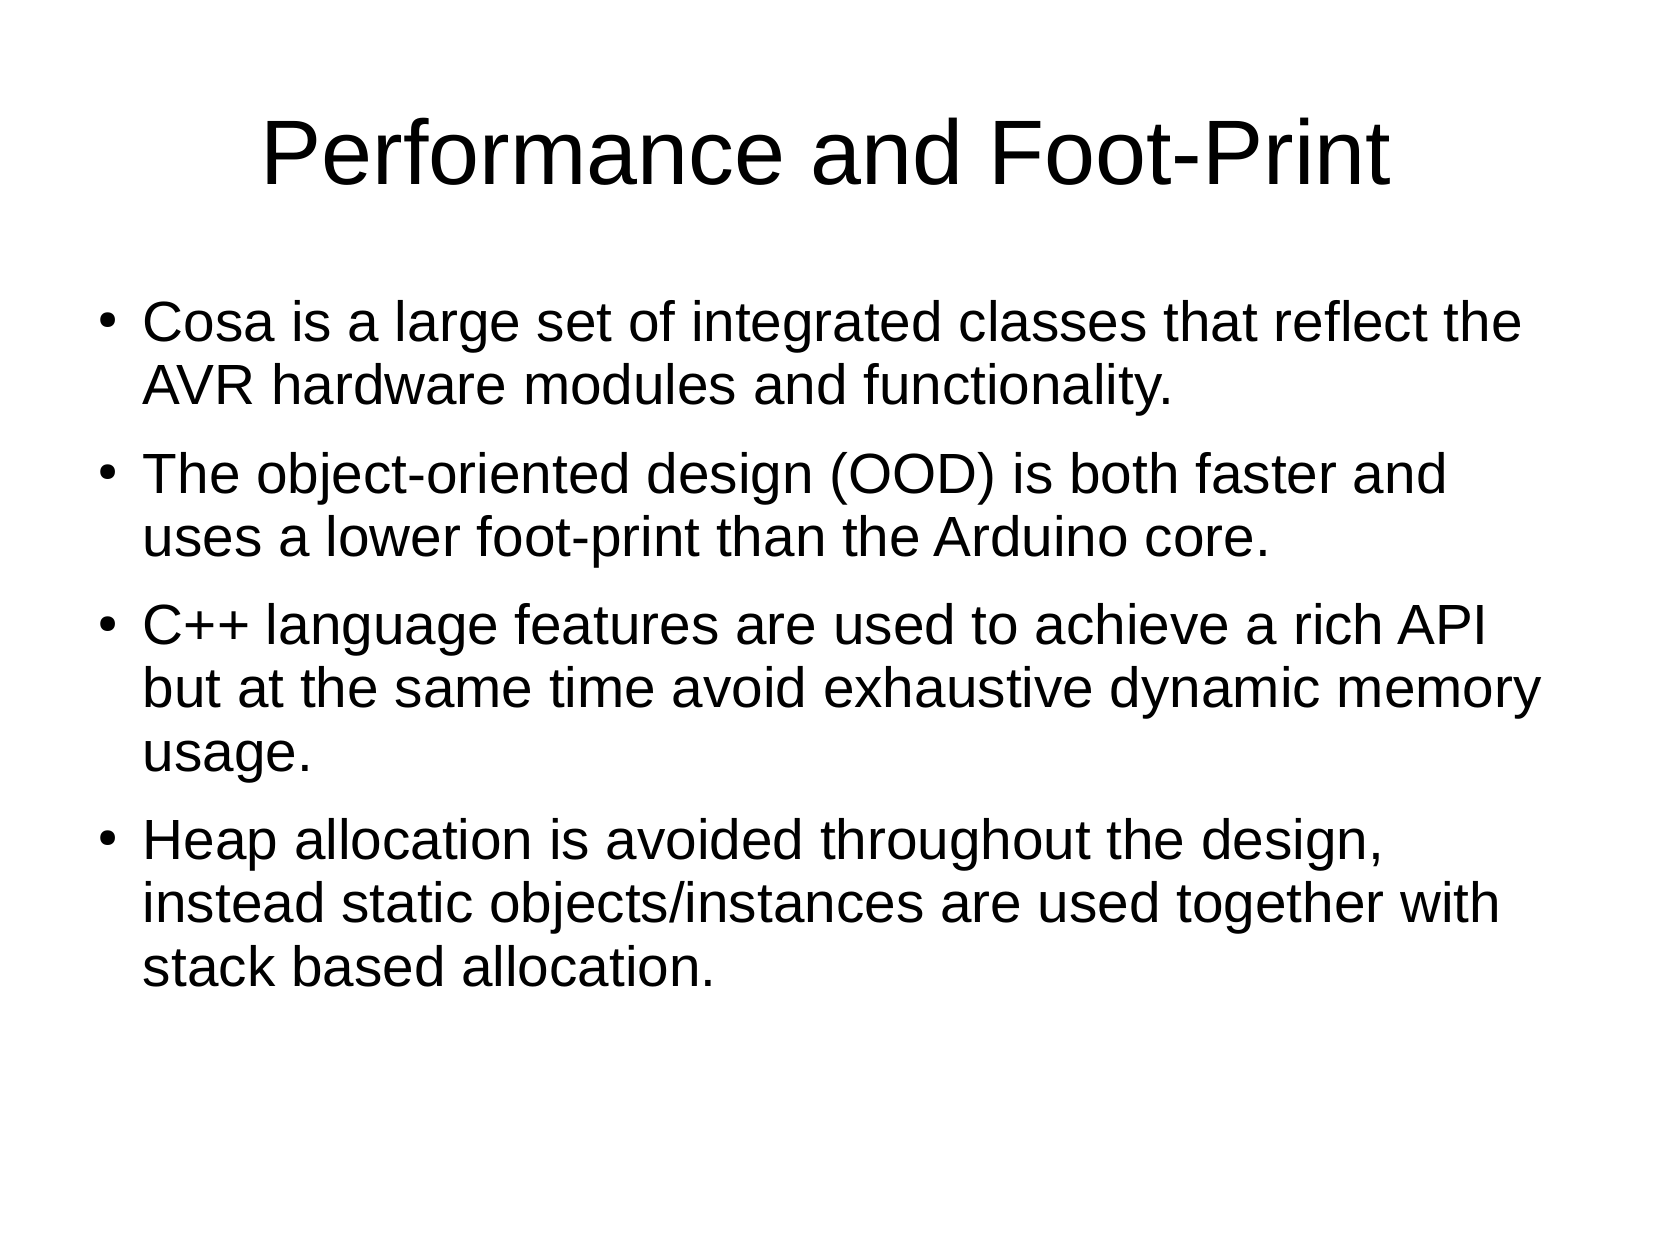

# Performance and Foot-Print
Cosa is a large set of integrated classes that reflect the AVR hardware modules and functionality.
The object-oriented design (OOD) is both faster and uses a lower foot-print than the Arduino core.
C++ language features are used to achieve a rich API but at the same time avoid exhaustive dynamic memory usage.
Heap allocation is avoided throughout the design, instead static objects/instances are used together with stack based allocation.